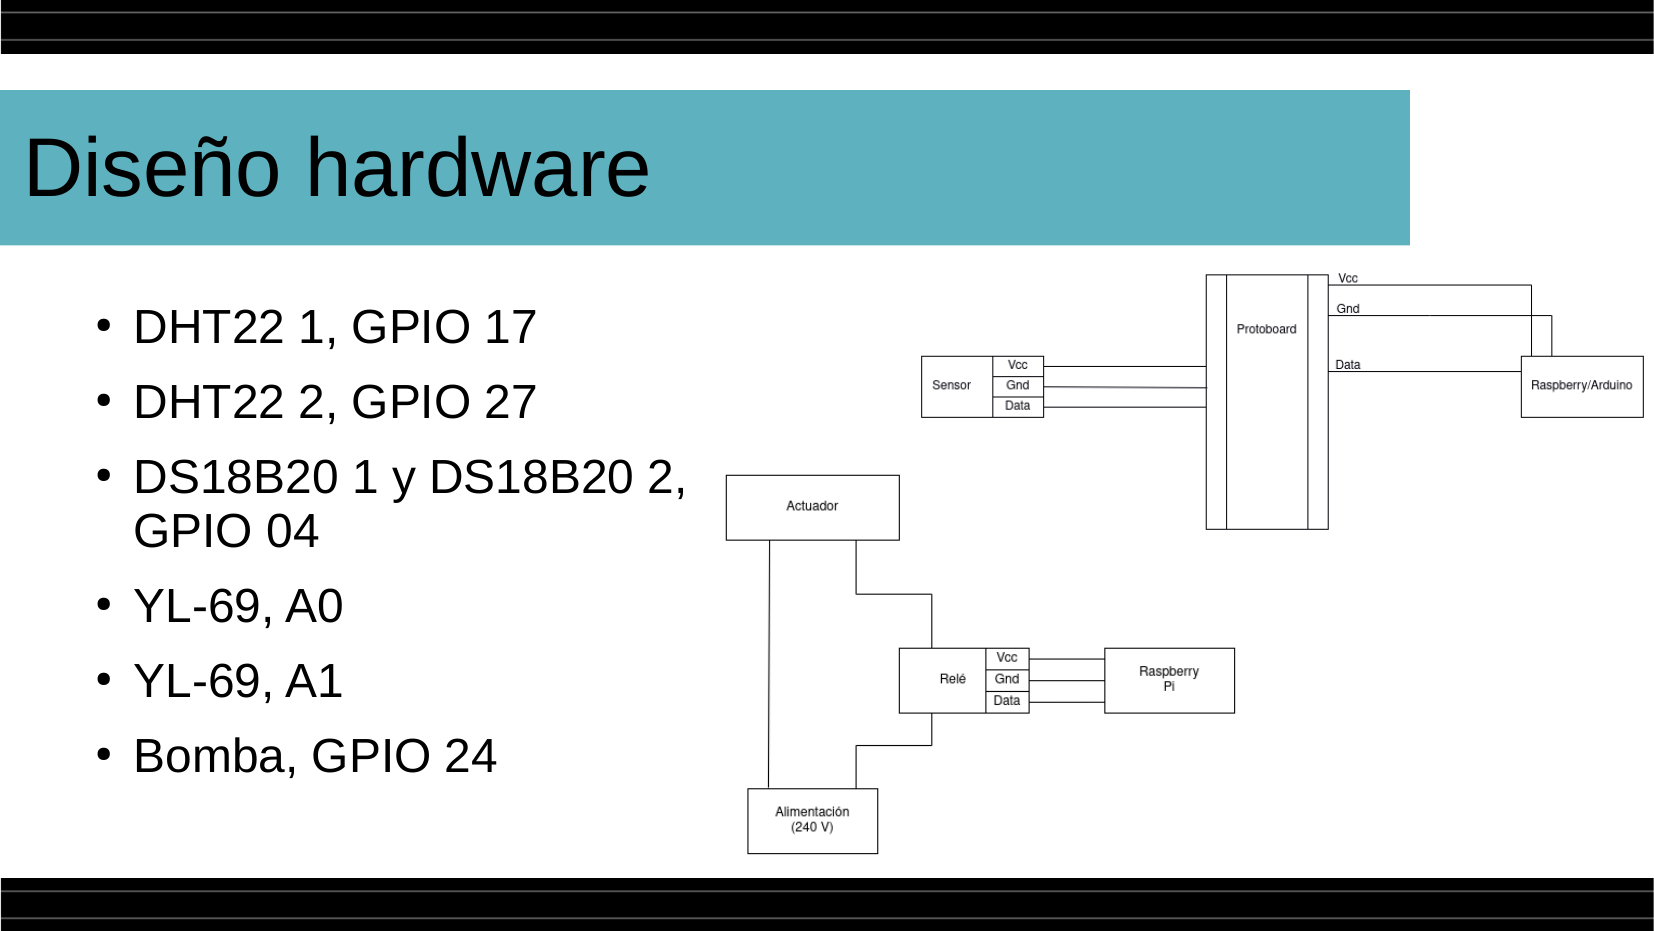

Diseño hardware
# DHT22 1, GPIO 17
DHT22 2, GPIO 27
DS18B20 1 y DS18B20 2, GPIO 04
YL-69, A0
YL-69, A1
Bomba, GPIO 24